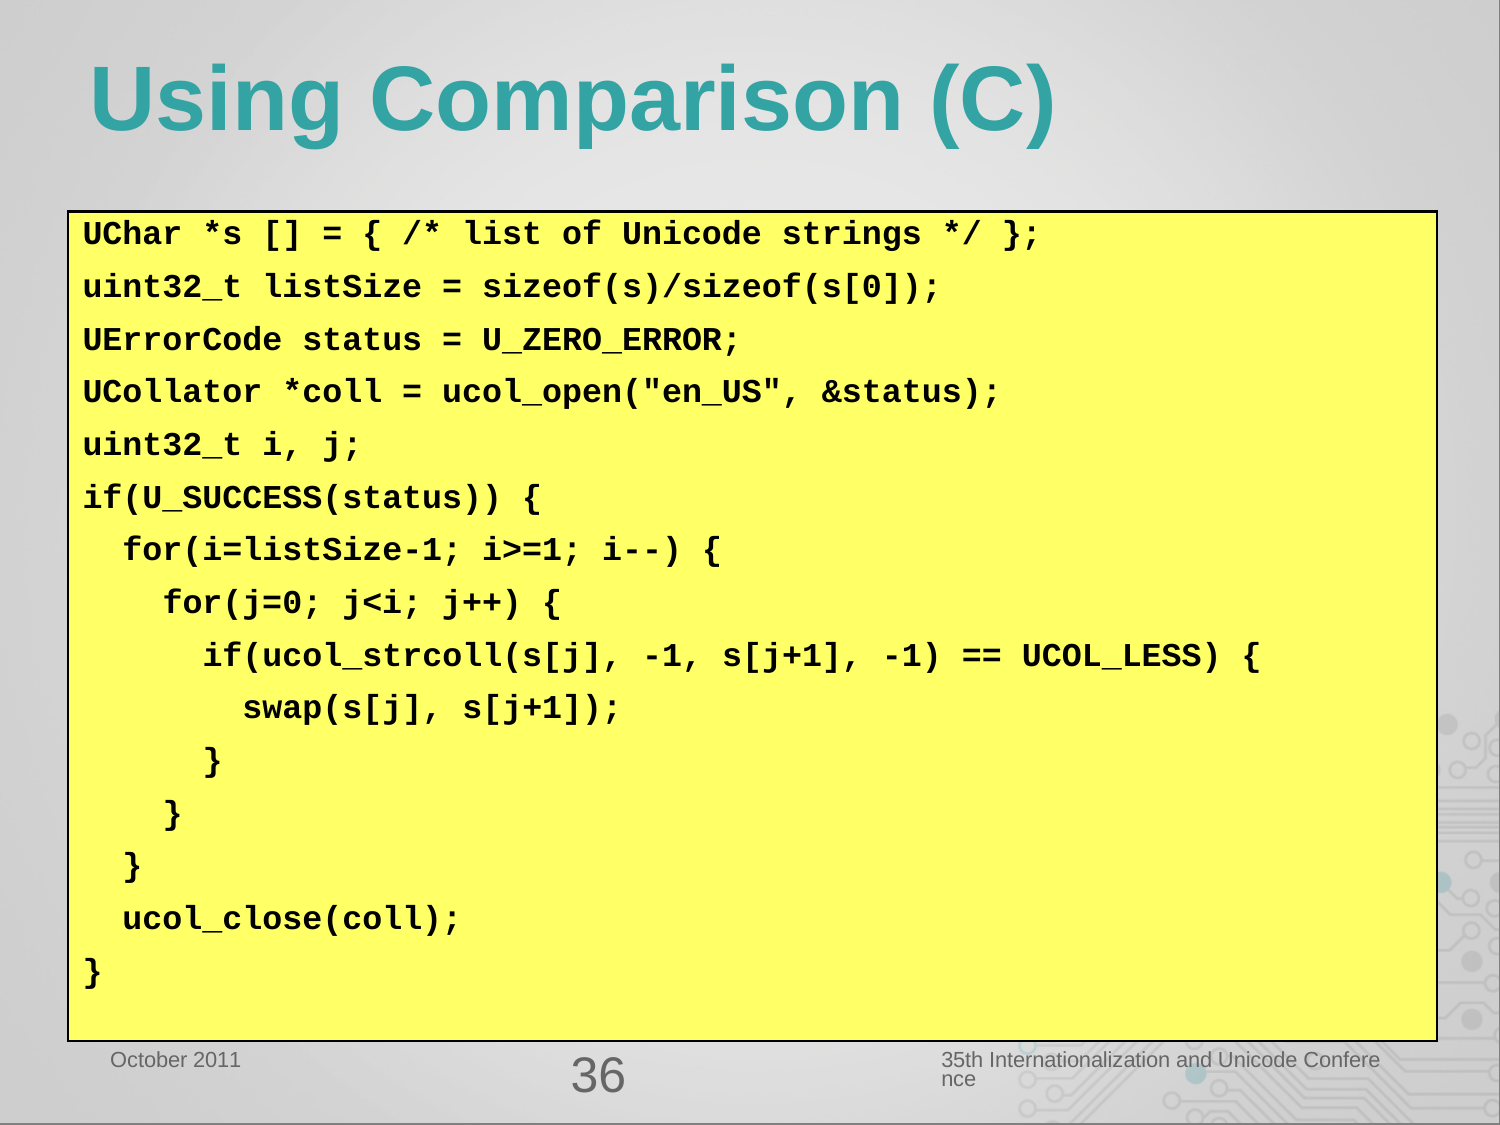

# Using Comparison (C)
UChar *s [] = { /* list of Unicode strings */ };
uint32_t listSize = sizeof(s)/sizeof(s[0]);
UErrorCode status = U_ZERO_ERROR;
UCollator *coll = ucol_open("en_US", &status);
uint32_t i, j;
if(U_SUCCESS(status)) {
 for(i=listSize-1; i>=1; i--) {
 for(j=0; j<i; j++) {
 if(ucol_strcoll(s[j], -1, s[j+1], -1) == UCOL_LESS) {
 swap(s[j], s[j+1]);
 }
 }
 }
 ucol_close(coll);
}
October 2011
36
35th Internationalization and Unicode Conference